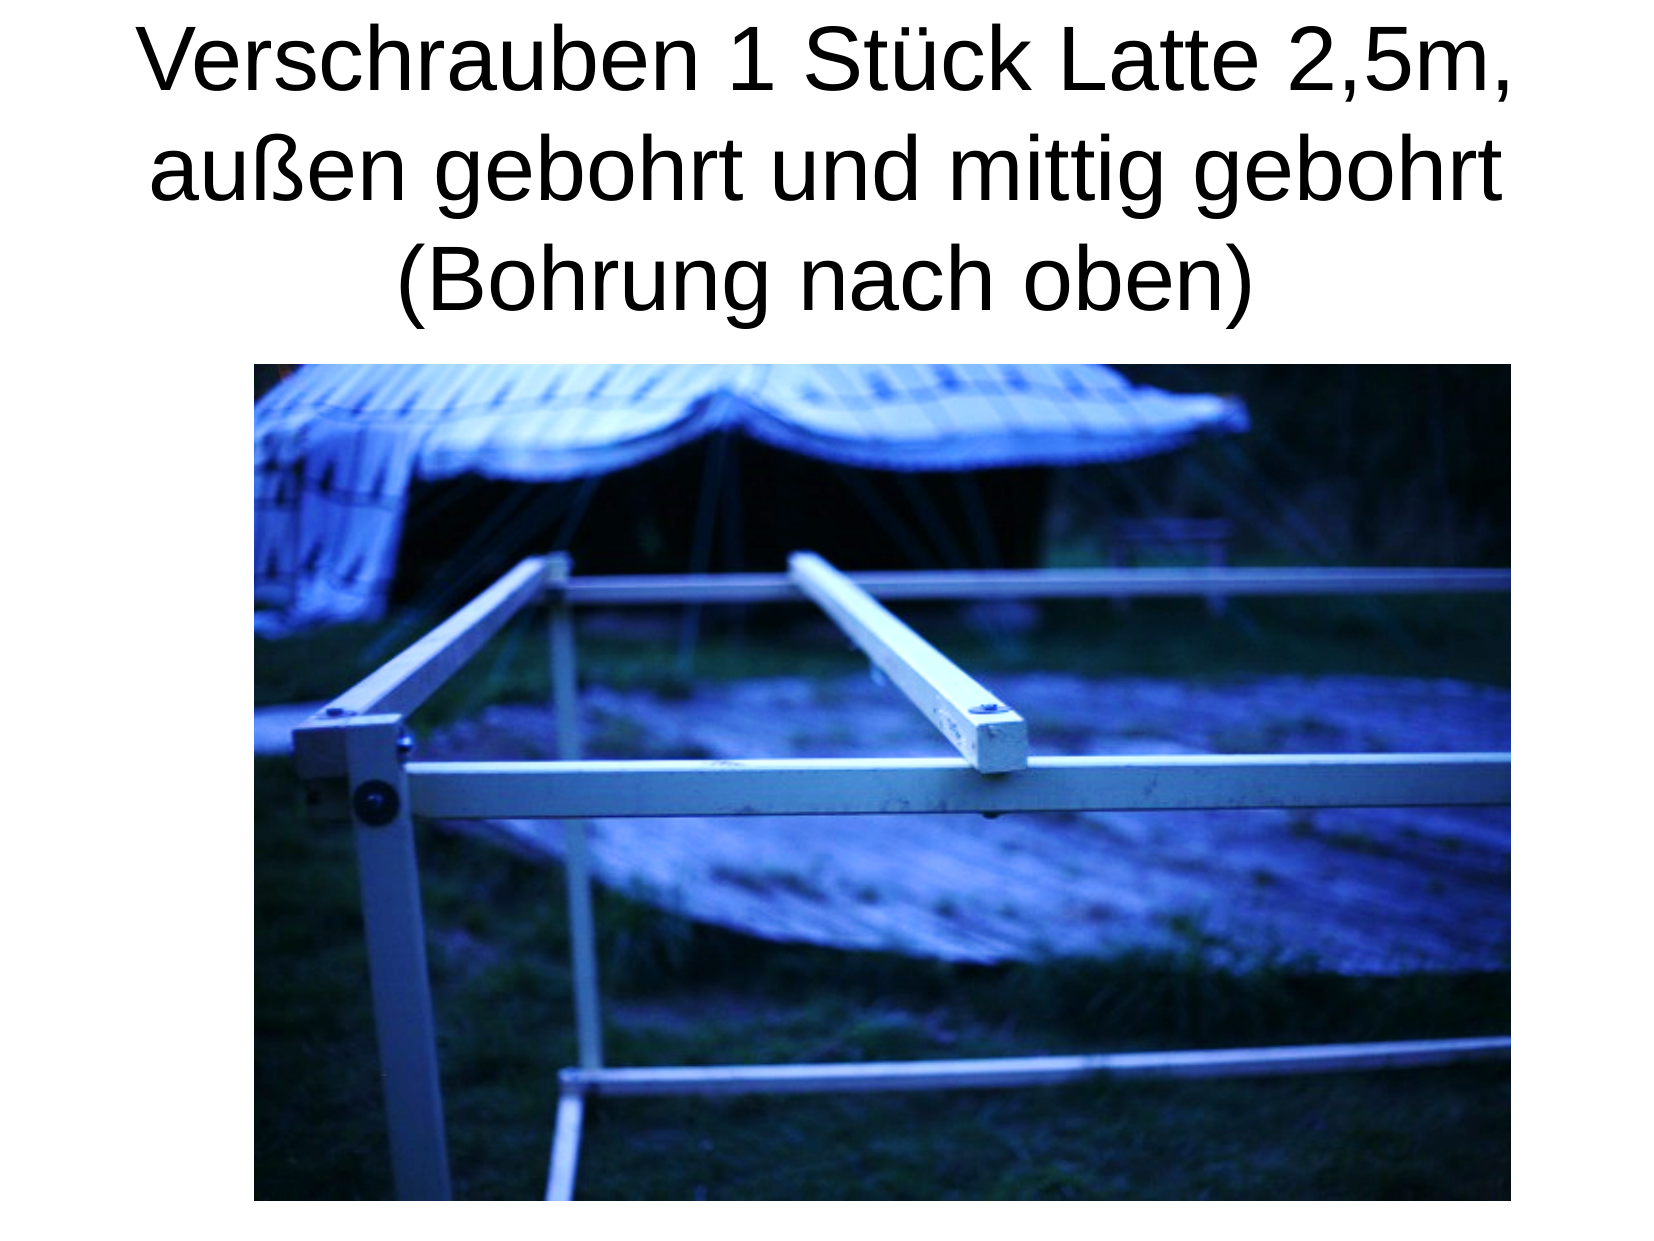

# Verschrauben 1 Stück Latte 2,5m, außen gebohrt und mittig gebohrt (Bohrung nach oben)